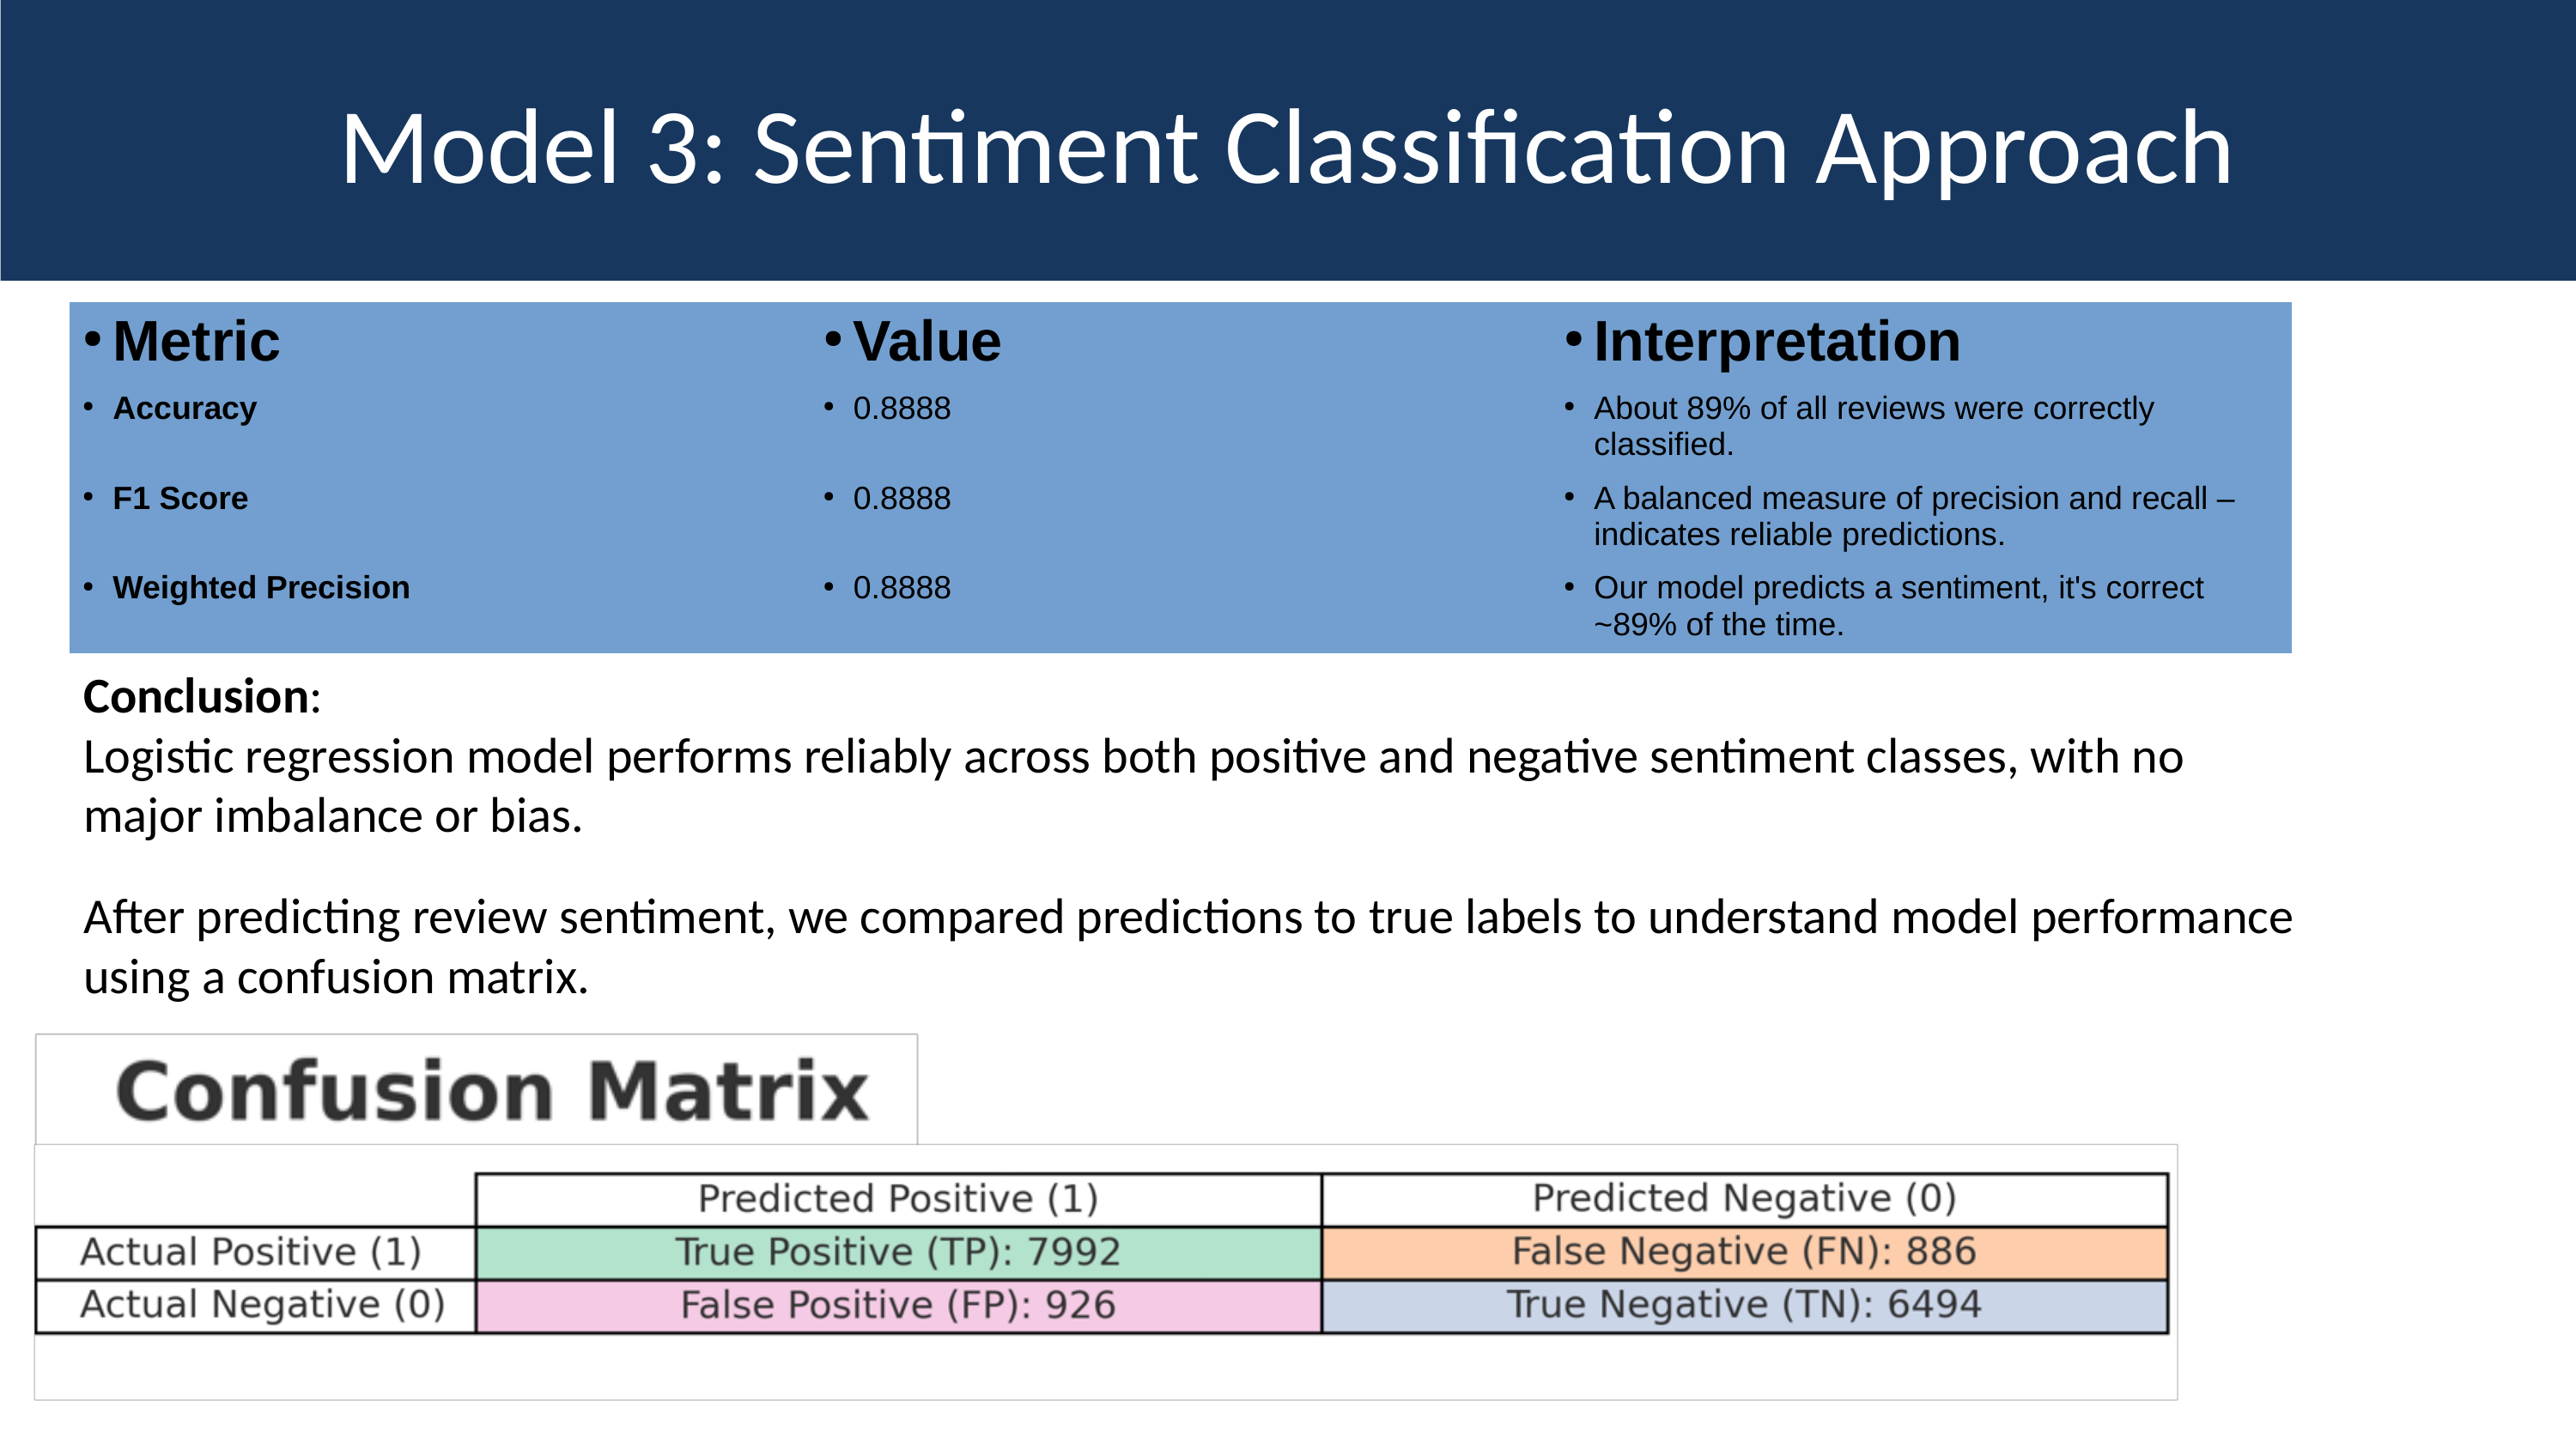

Model 3: Sentiment Classification Approach
| Metric | Value | Interpretation |
| --- | --- | --- |
| Accuracy | 0.8888 | About 89% of all reviews were correctly classified. |
| F1 Score | 0.8888 | A balanced measure of precision and recall – indicates reliable predictions. |
| Weighted Precision | 0.8888 | Our model predicts a sentiment, it's correct ~89% of the time. |
Conclusion:
Logistic regression model performs reliably across both positive and negative sentiment classes, with no major imbalance or bias.
After predicting review sentiment, we compared predictions to true labels to understand model performance using a confusion matrix.